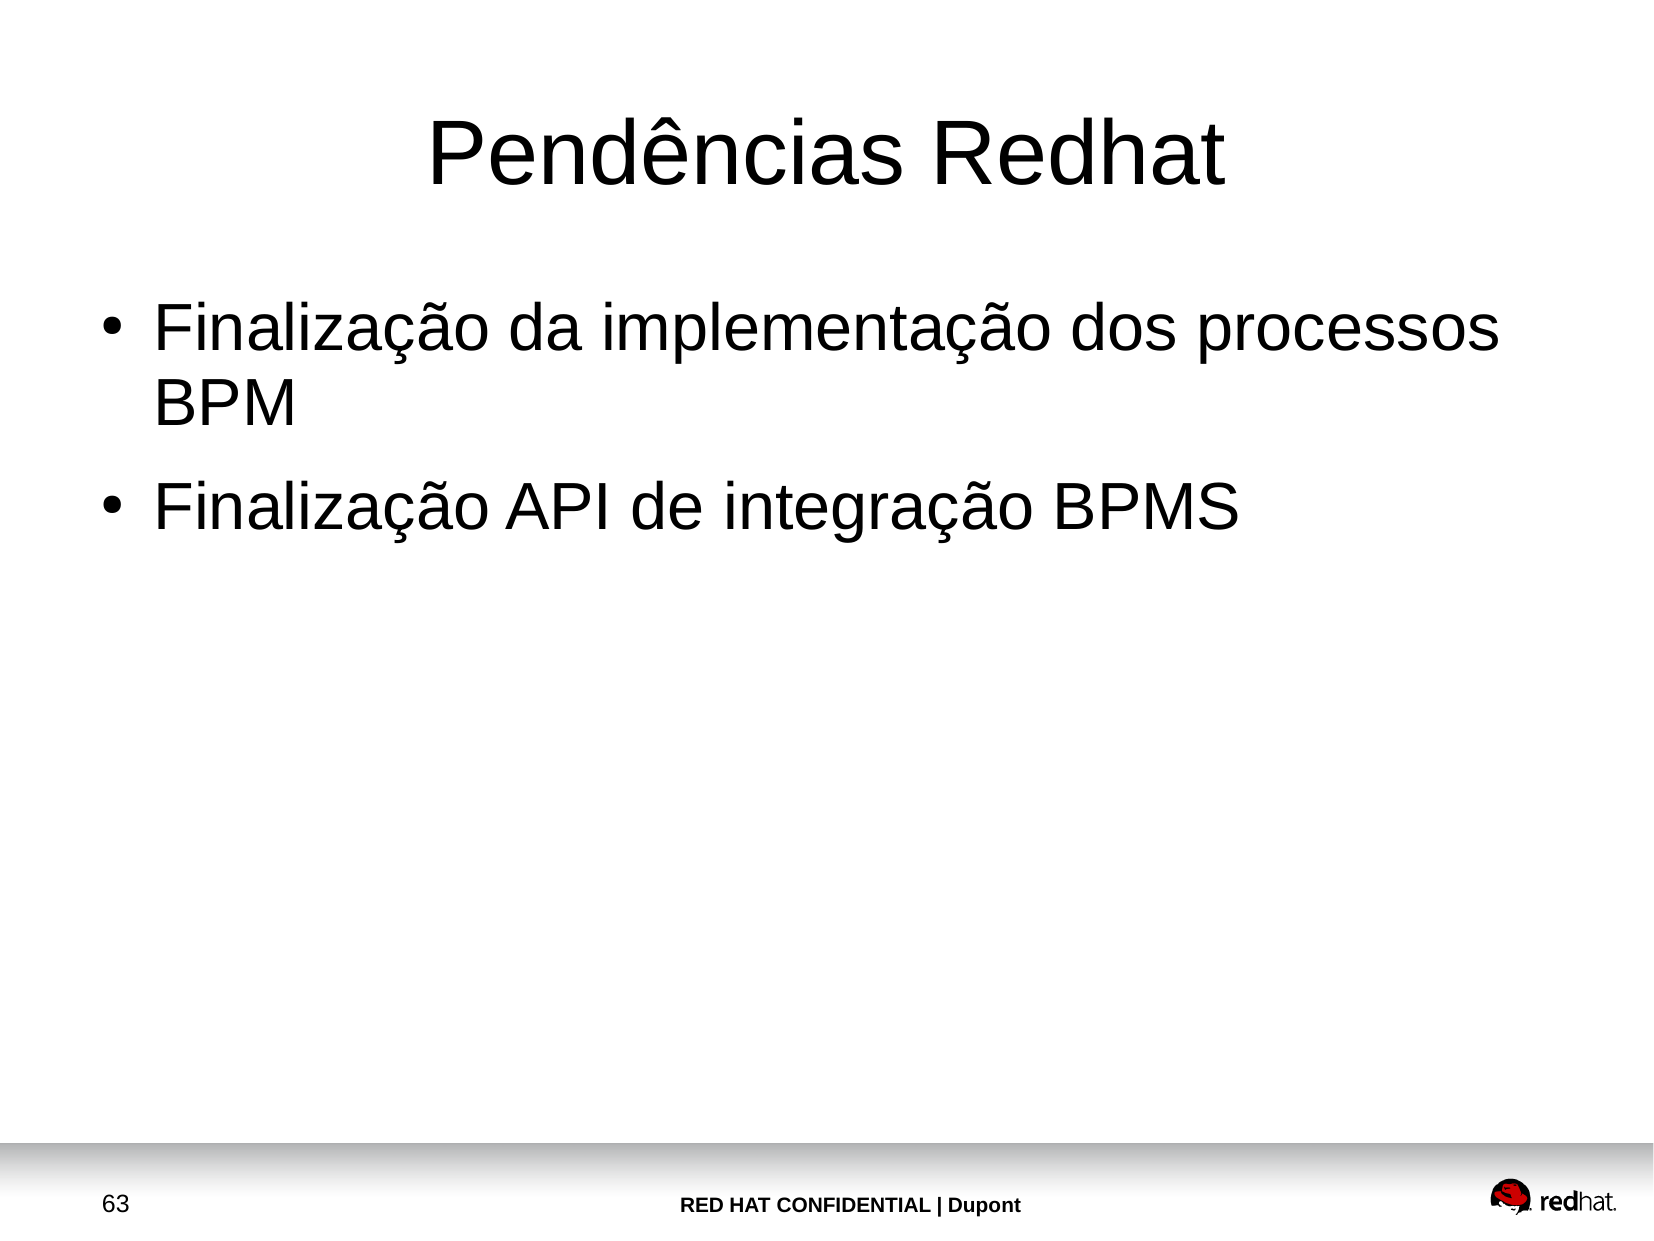

# Pendências Redhat
Finalização da implementação dos processos BPM
Finalização API de integração BPMS